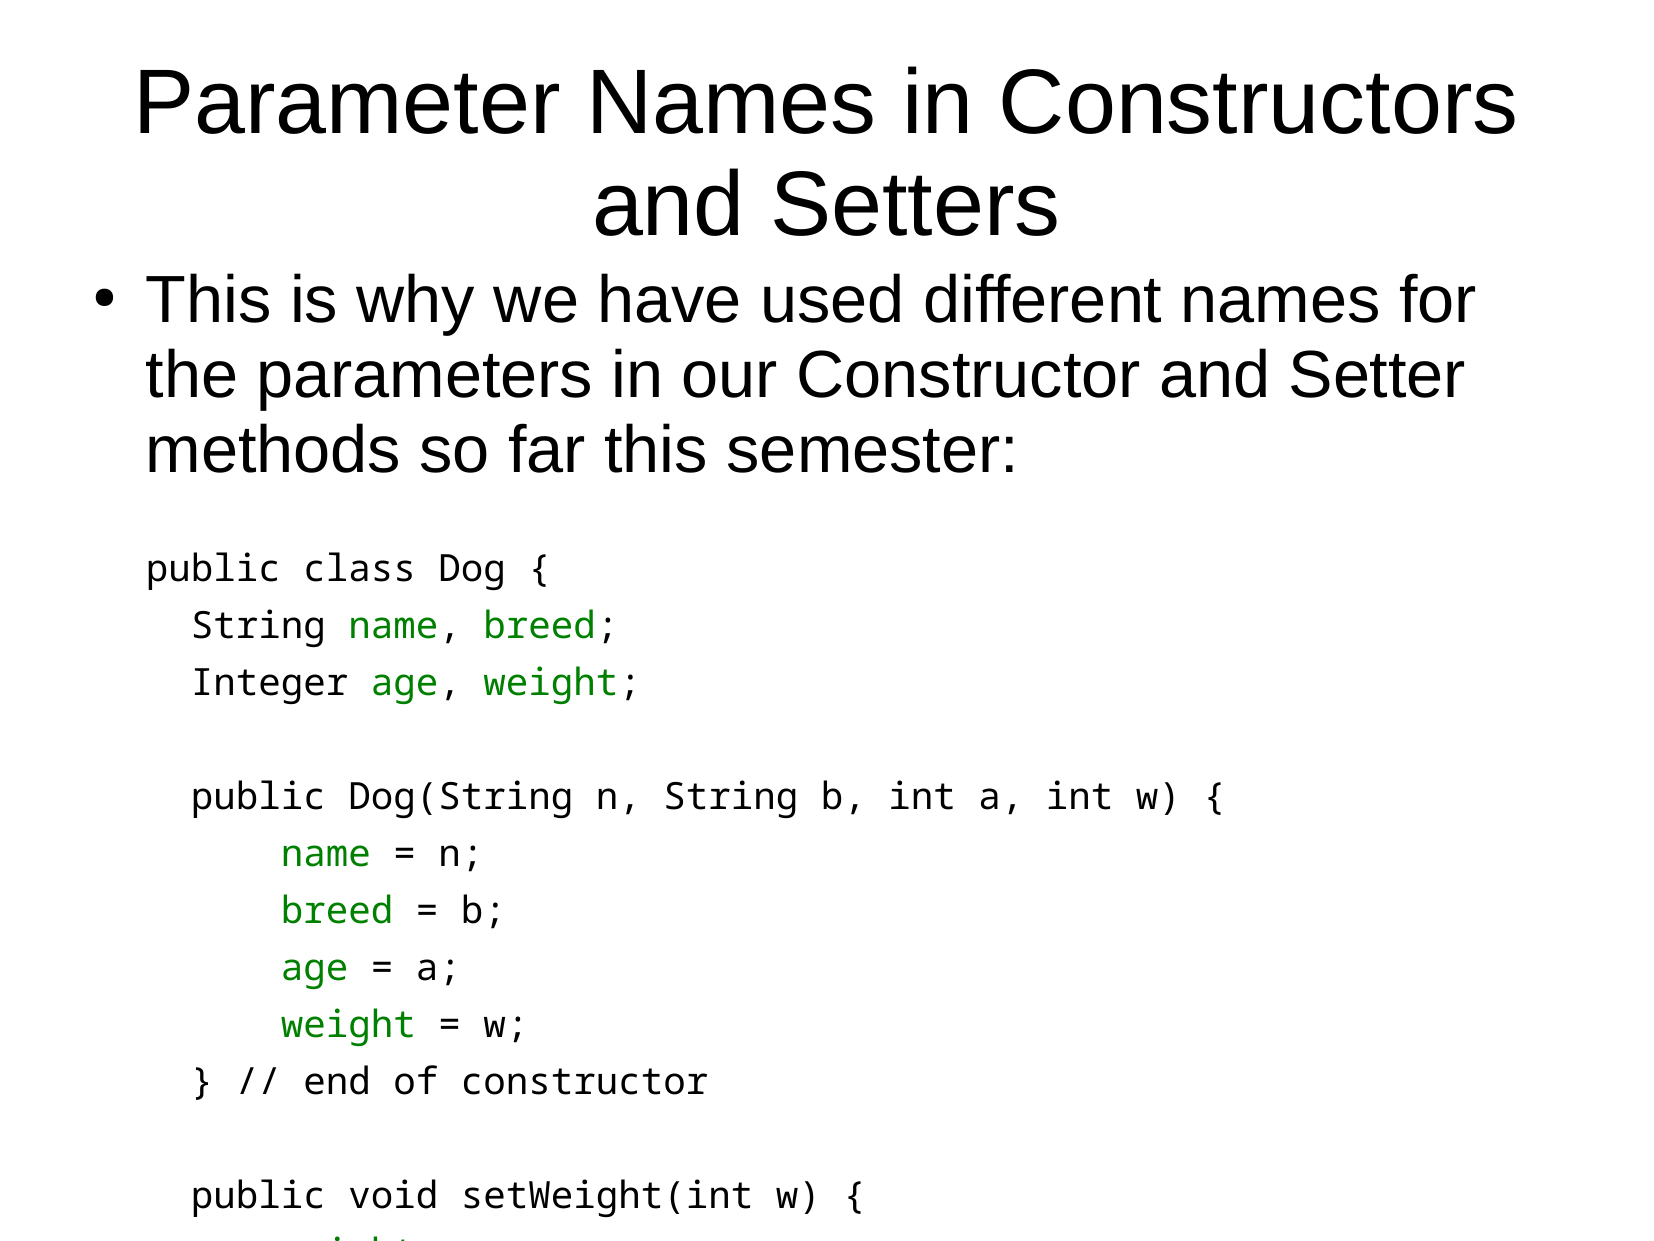

# Parameter Names in Constructors and Setters
This is why we have used different names for the parameters in our Constructor and Setter methods so far this semester:
public class Dog {
 String name, breed;
 Integer age, weight;
 public Dog(String n, String b, int a, int w) {
 name = n;
 breed = b;
 age = a;
 weight = w;
 } // end of constructor
 public void setWeight(int w) {
 weight = w;
 } // end of setWeight
} // end of class Dog